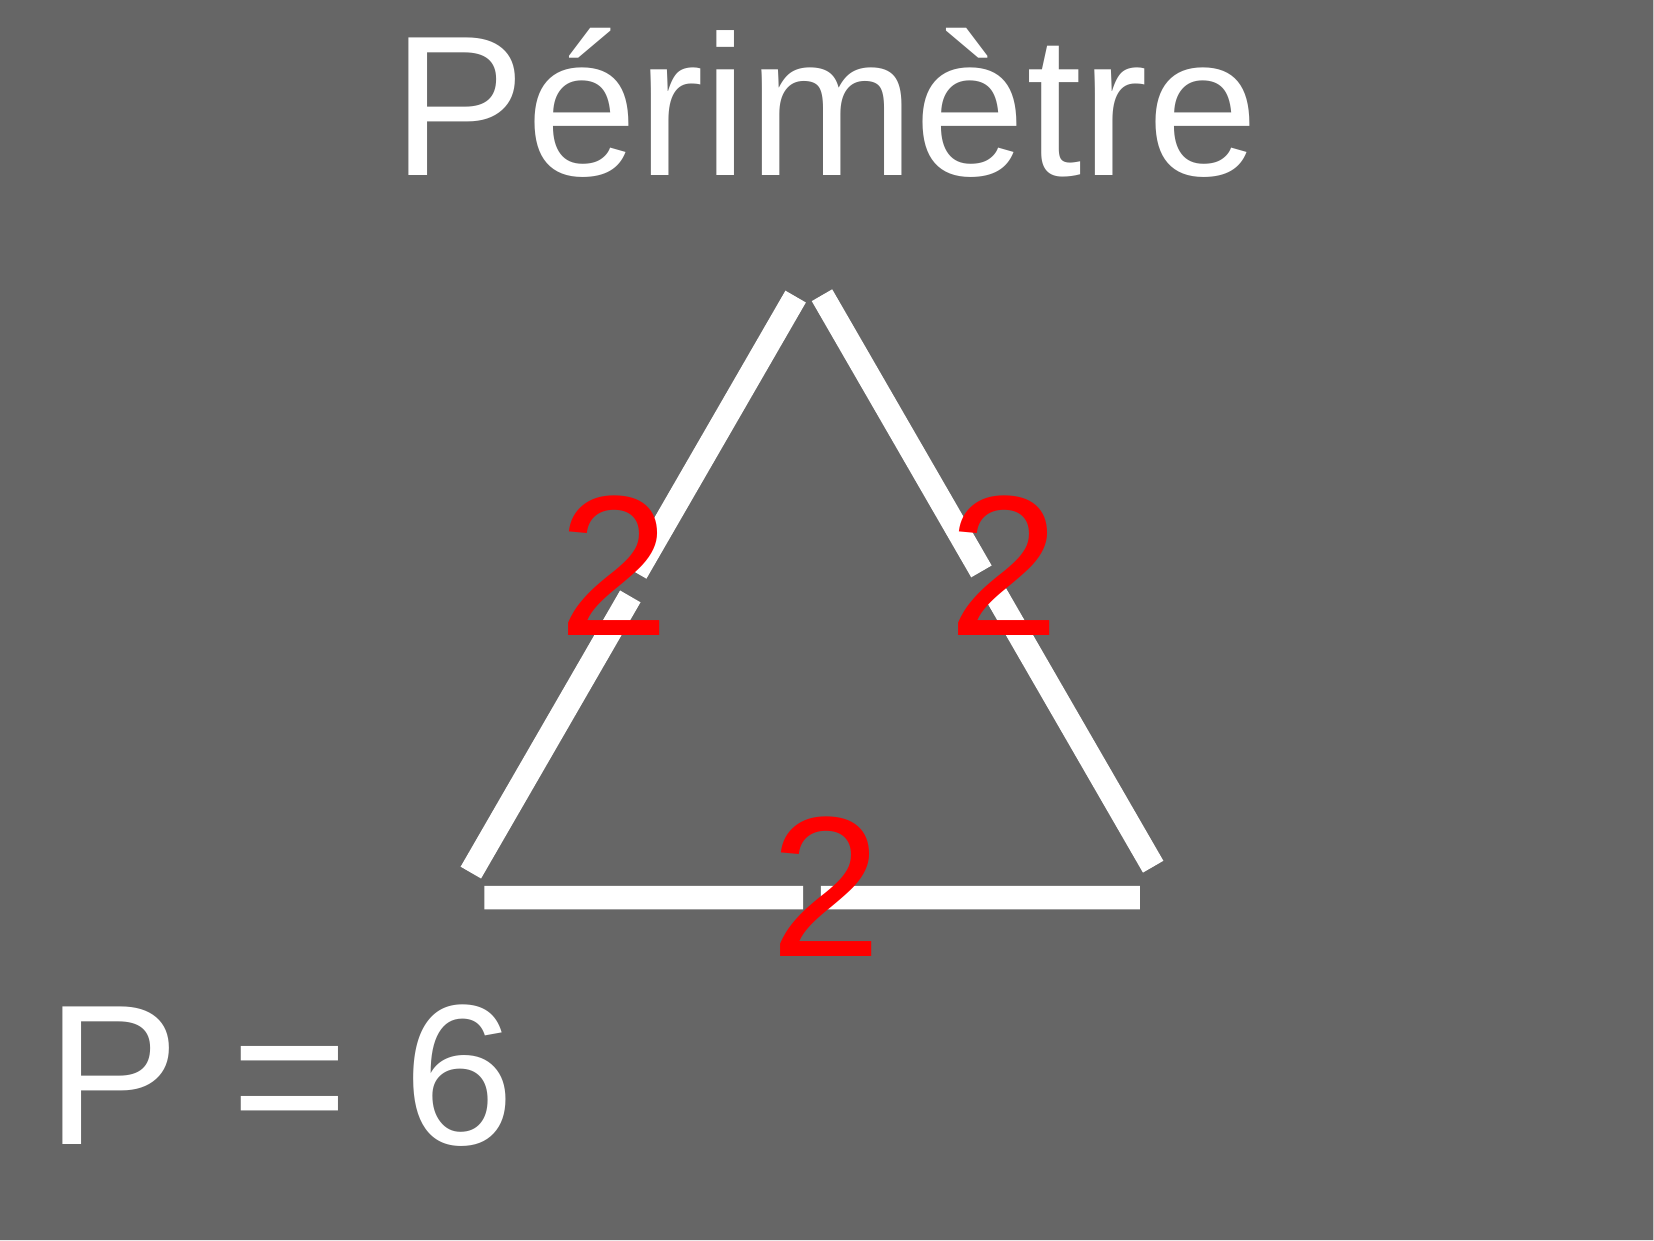

# Périmètre
2
2
2
P = 6